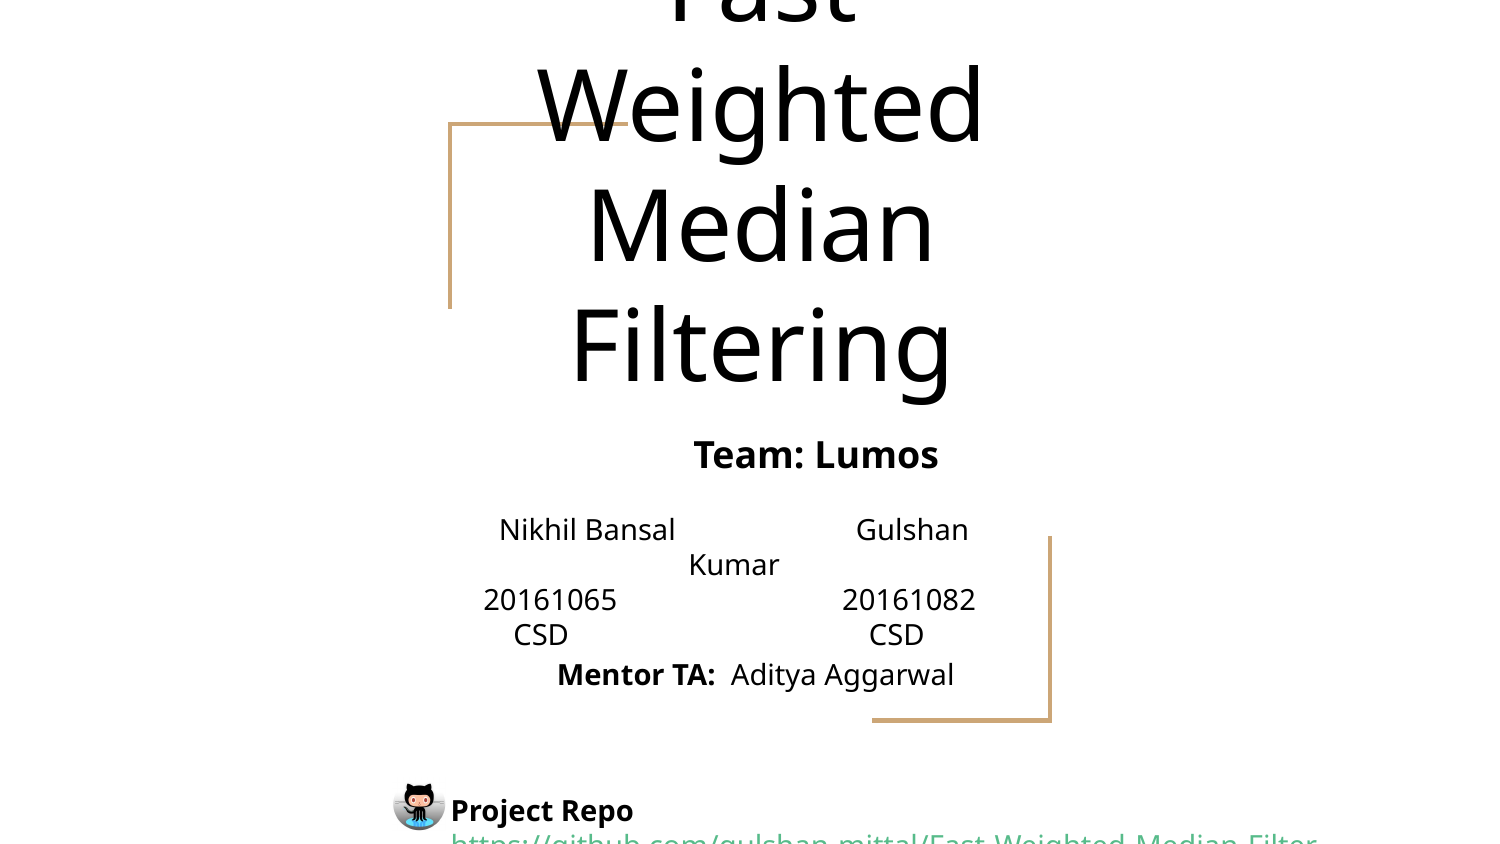

Fast Weighted Median Filtering
# Team: Lumos
Nikhil Bansal Gulshan Kumar
 20161065 20161082
 CSD CSD
Mentor TA: Aditya Aggarwal
Project Repo ​https://github.com/gulshan-mittal/Fast-Weighted-Median-Filter